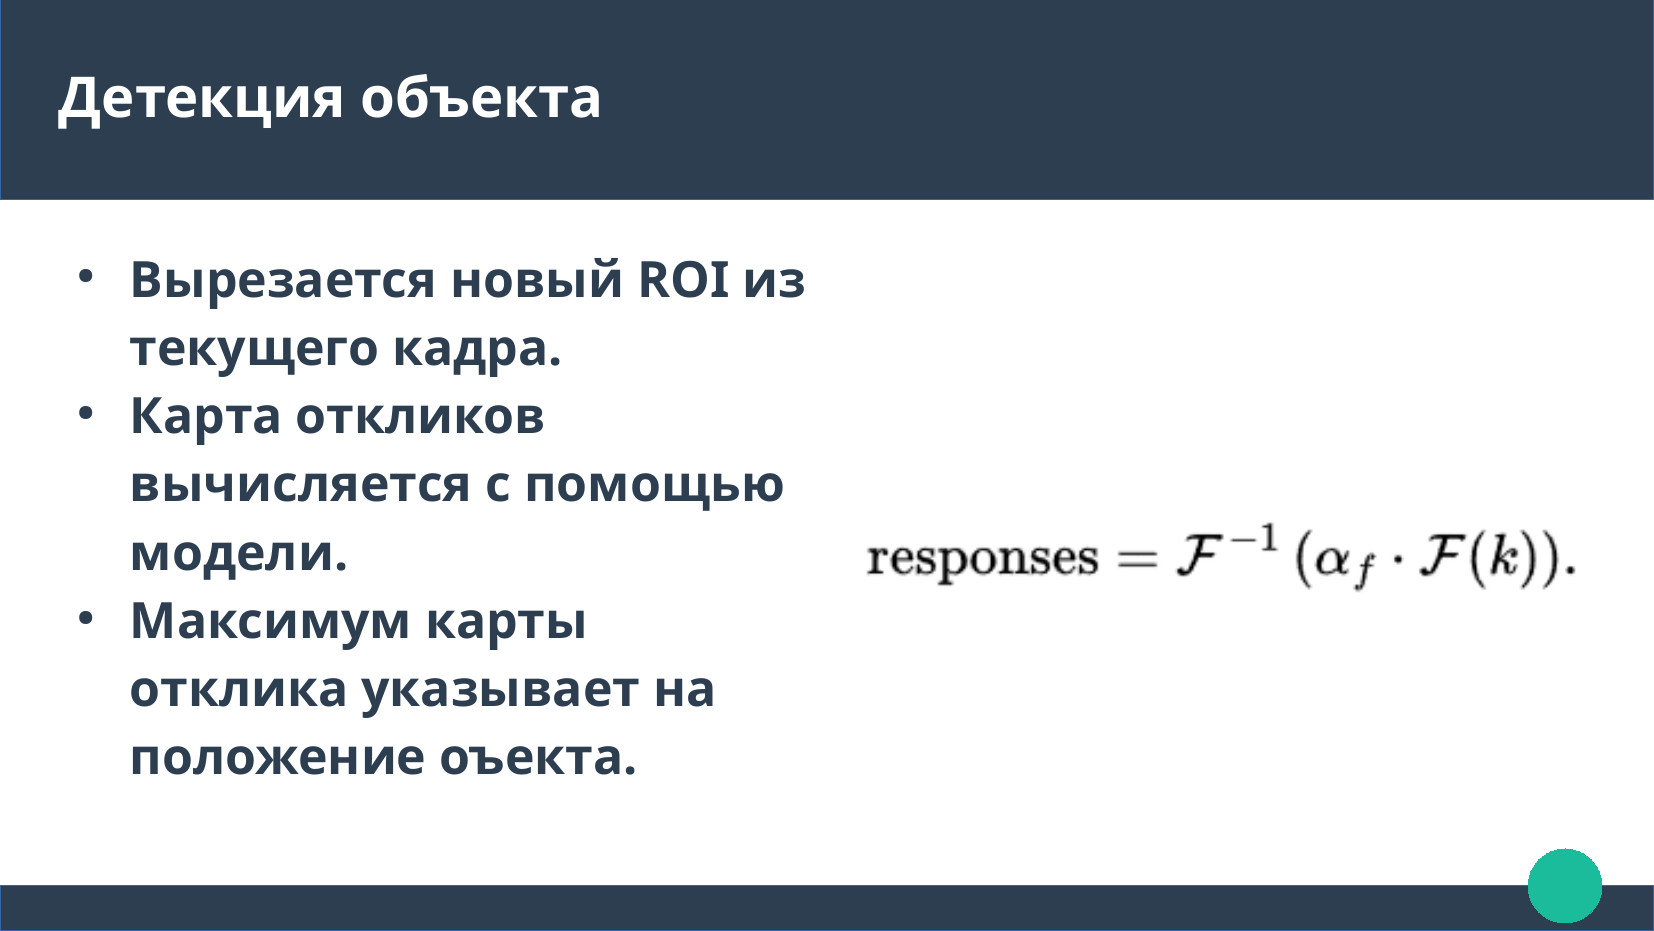

# Детекция объекта
Вырезается новый ROI из текущего кадра.
Карта откликов вычисляется с помощью модели.
Максимум карты отклика указывает на положение оъекта.